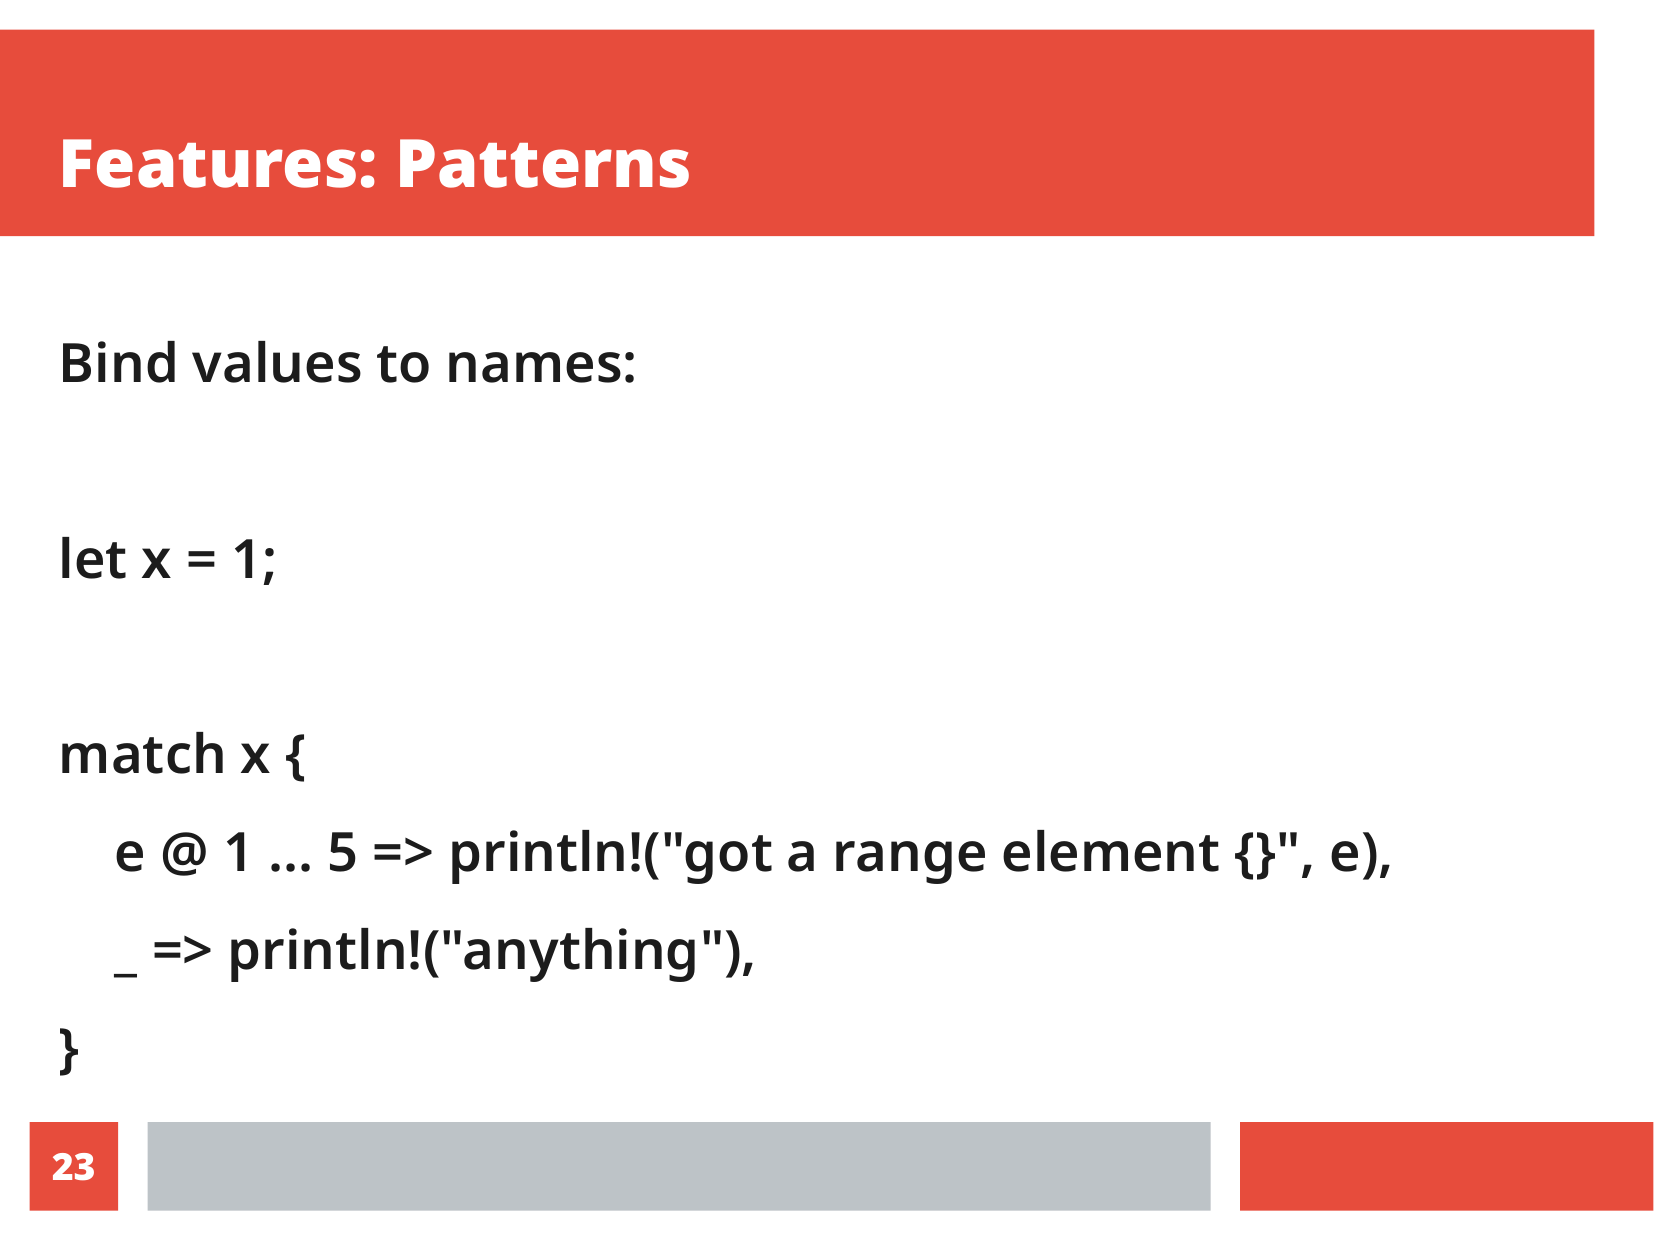

# Features: Patterns
Bind values to names:
let x = 1;
match x {
 e @ 1 ... 5 => println!("got a range element {}", e),
 _ => println!("anything"),
}
23